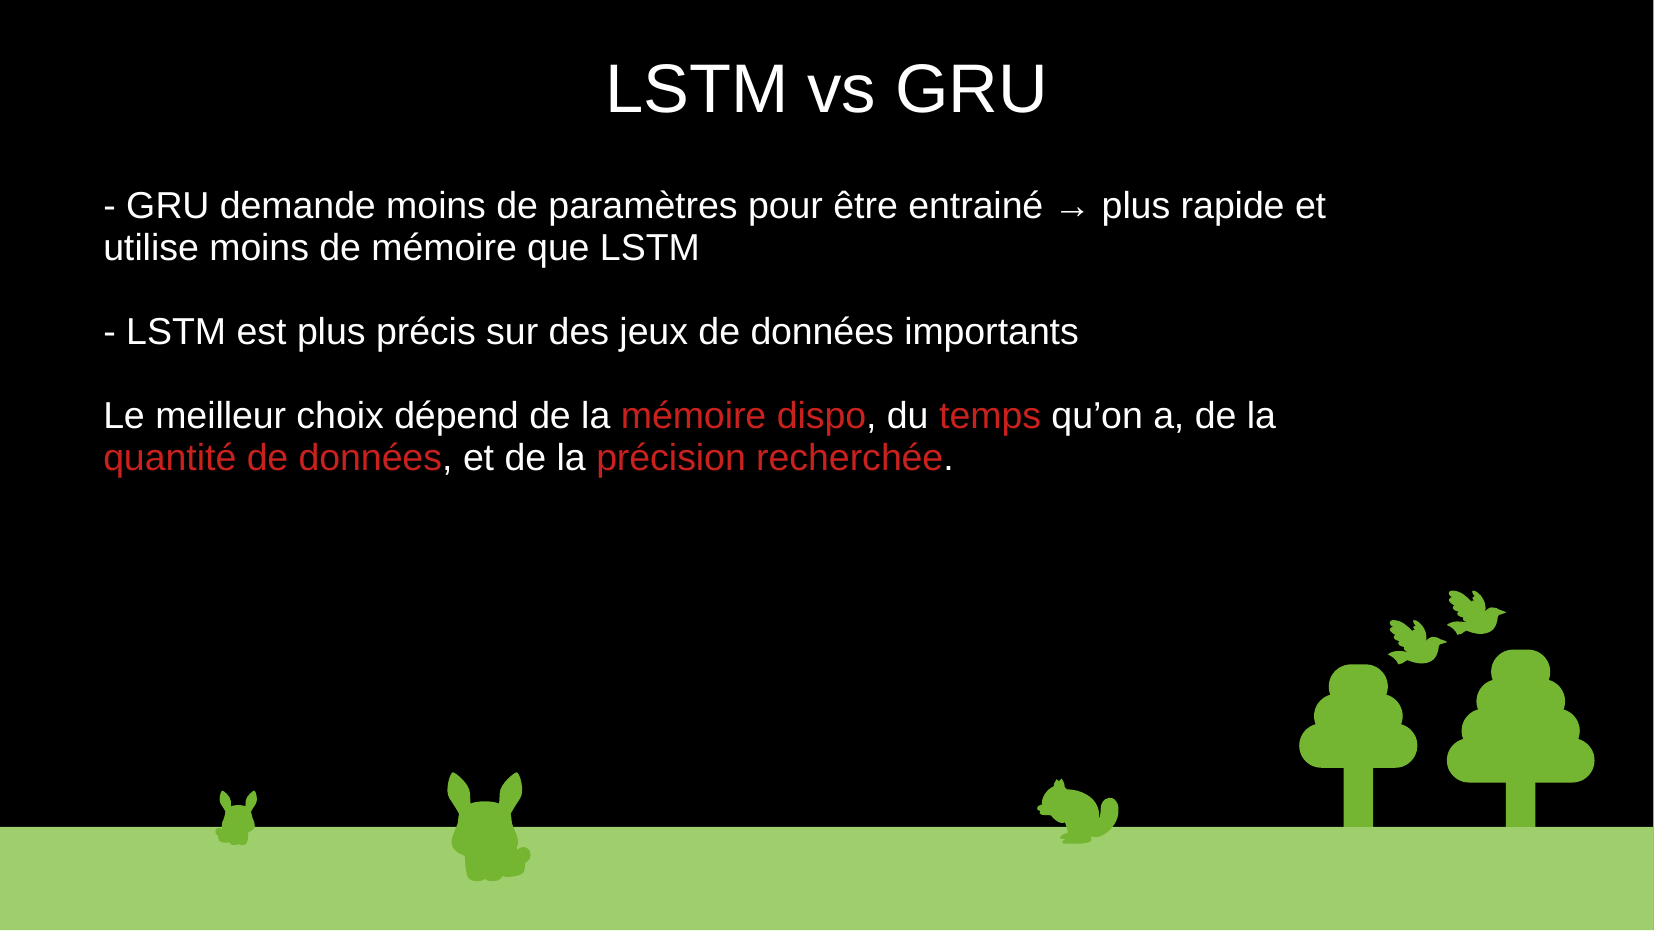

# LSTM vs GRU
- GRU demande moins de paramètres pour être entrainé → plus rapide et utilise moins de mémoire que LSTM
- LSTM est plus précis sur des jeux de données importants
Le meilleur choix dépend de la mémoire dispo, du temps qu’on a, de la quantité de données, et de la précision recherchée.